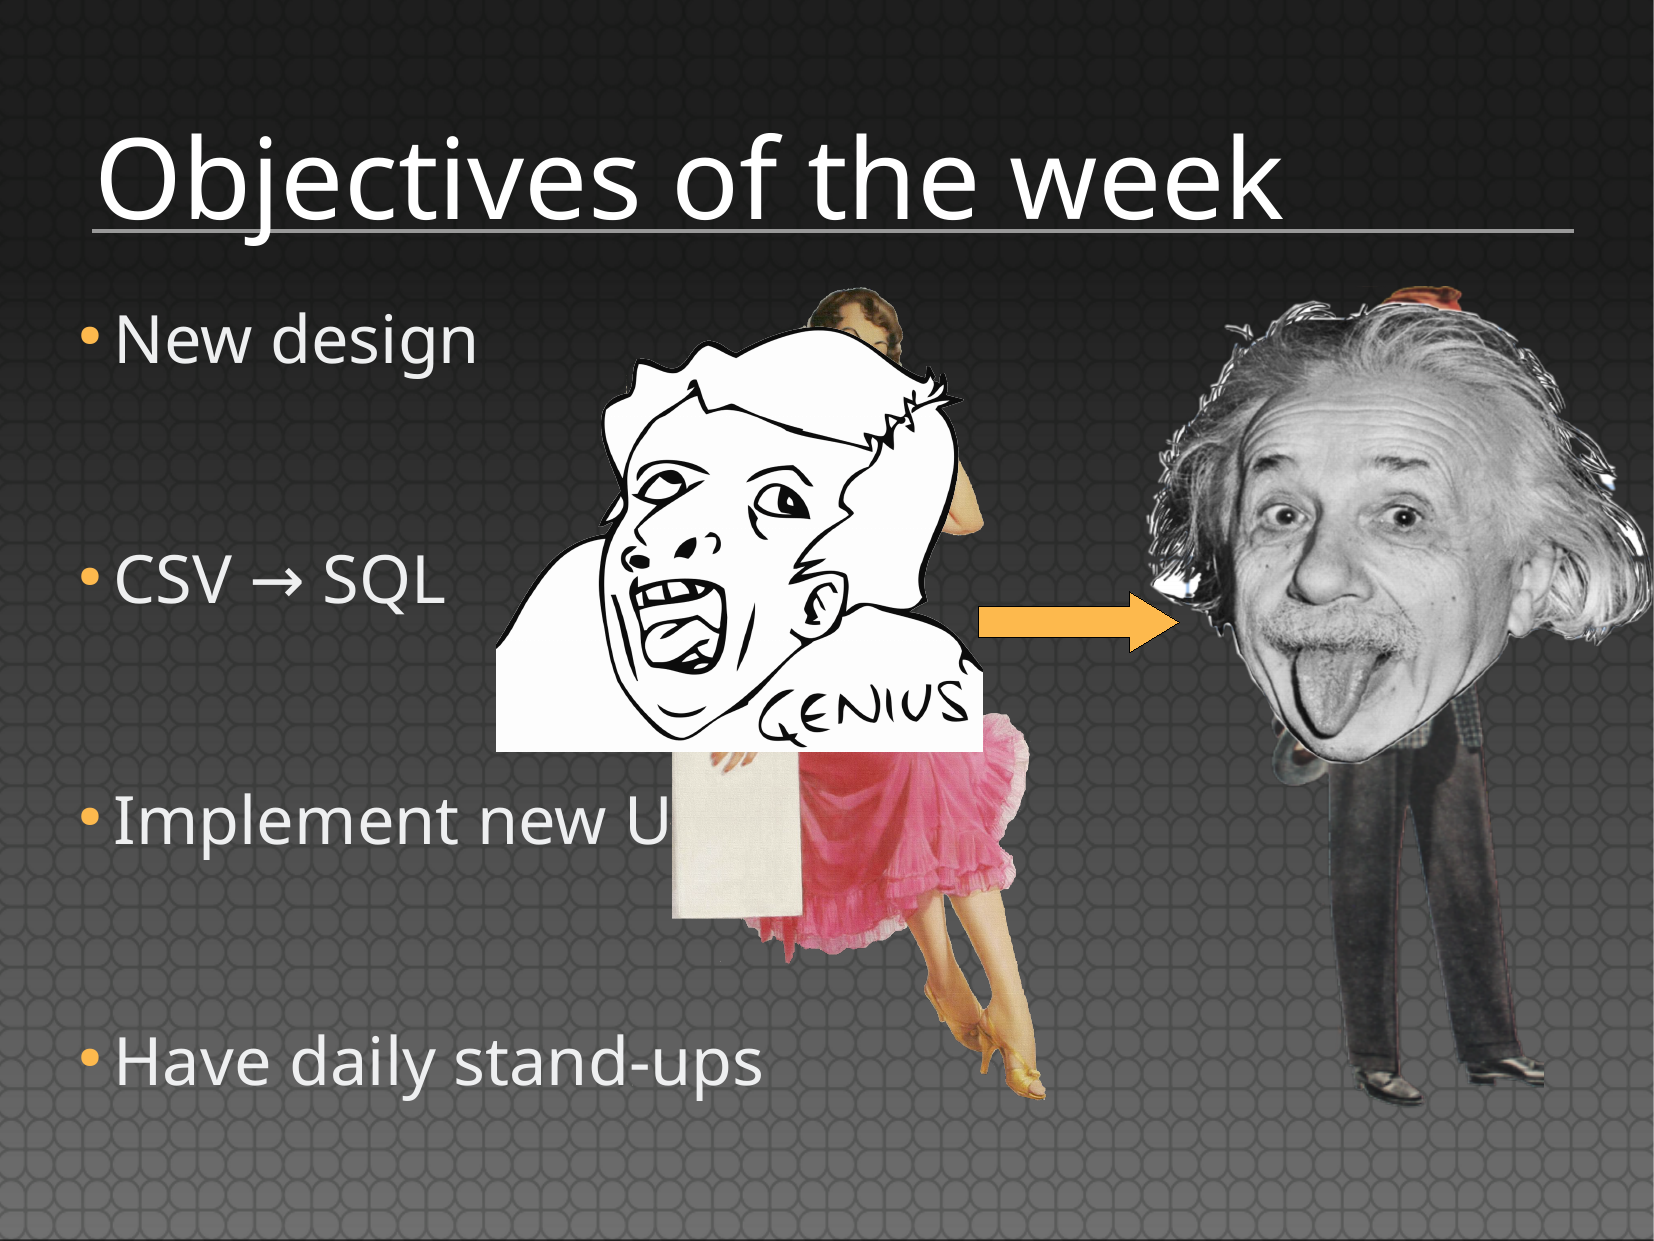

# Objectives of the week
New design
CSV → SQL
Implement new User Stories
Have daily stand-ups